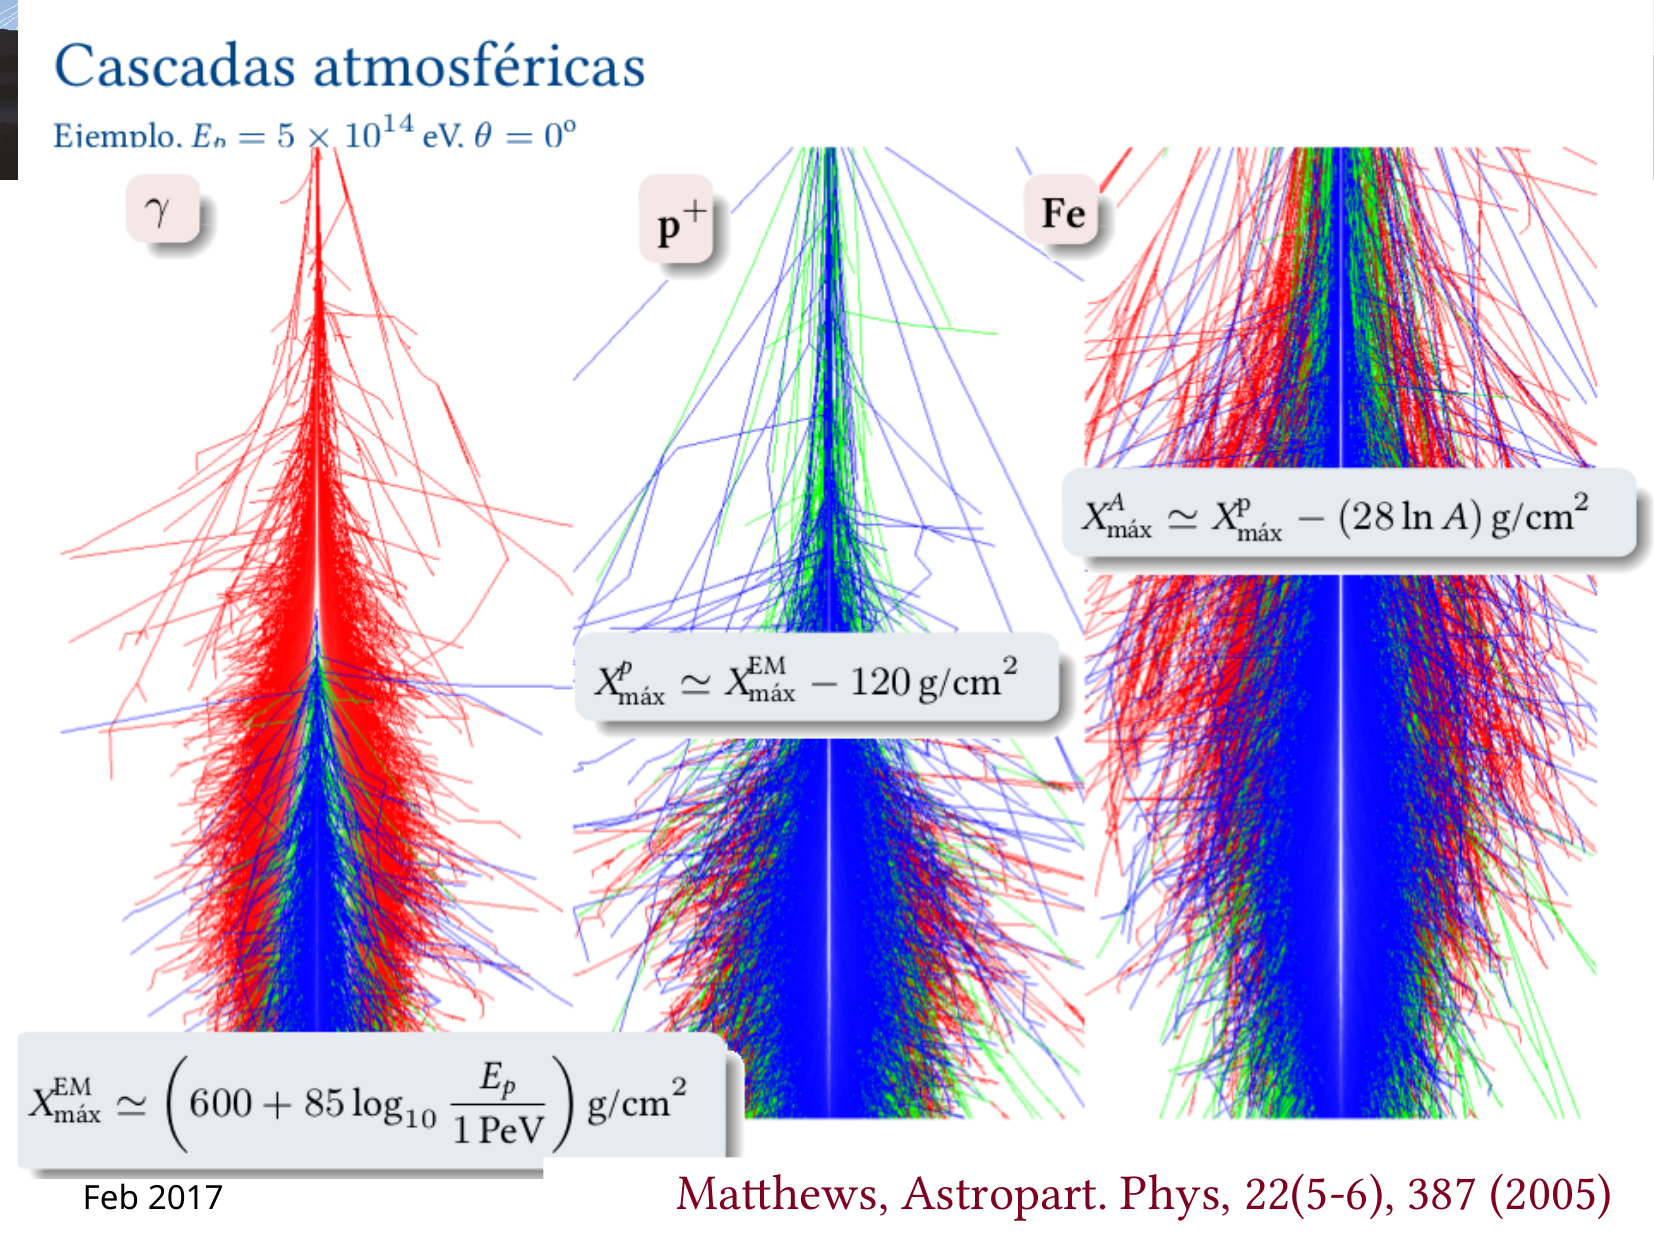

Matthews, Astropart. Phys, 22(5-6), 387 (2005)
Feb 2017
Asorey - Chile - U02
45